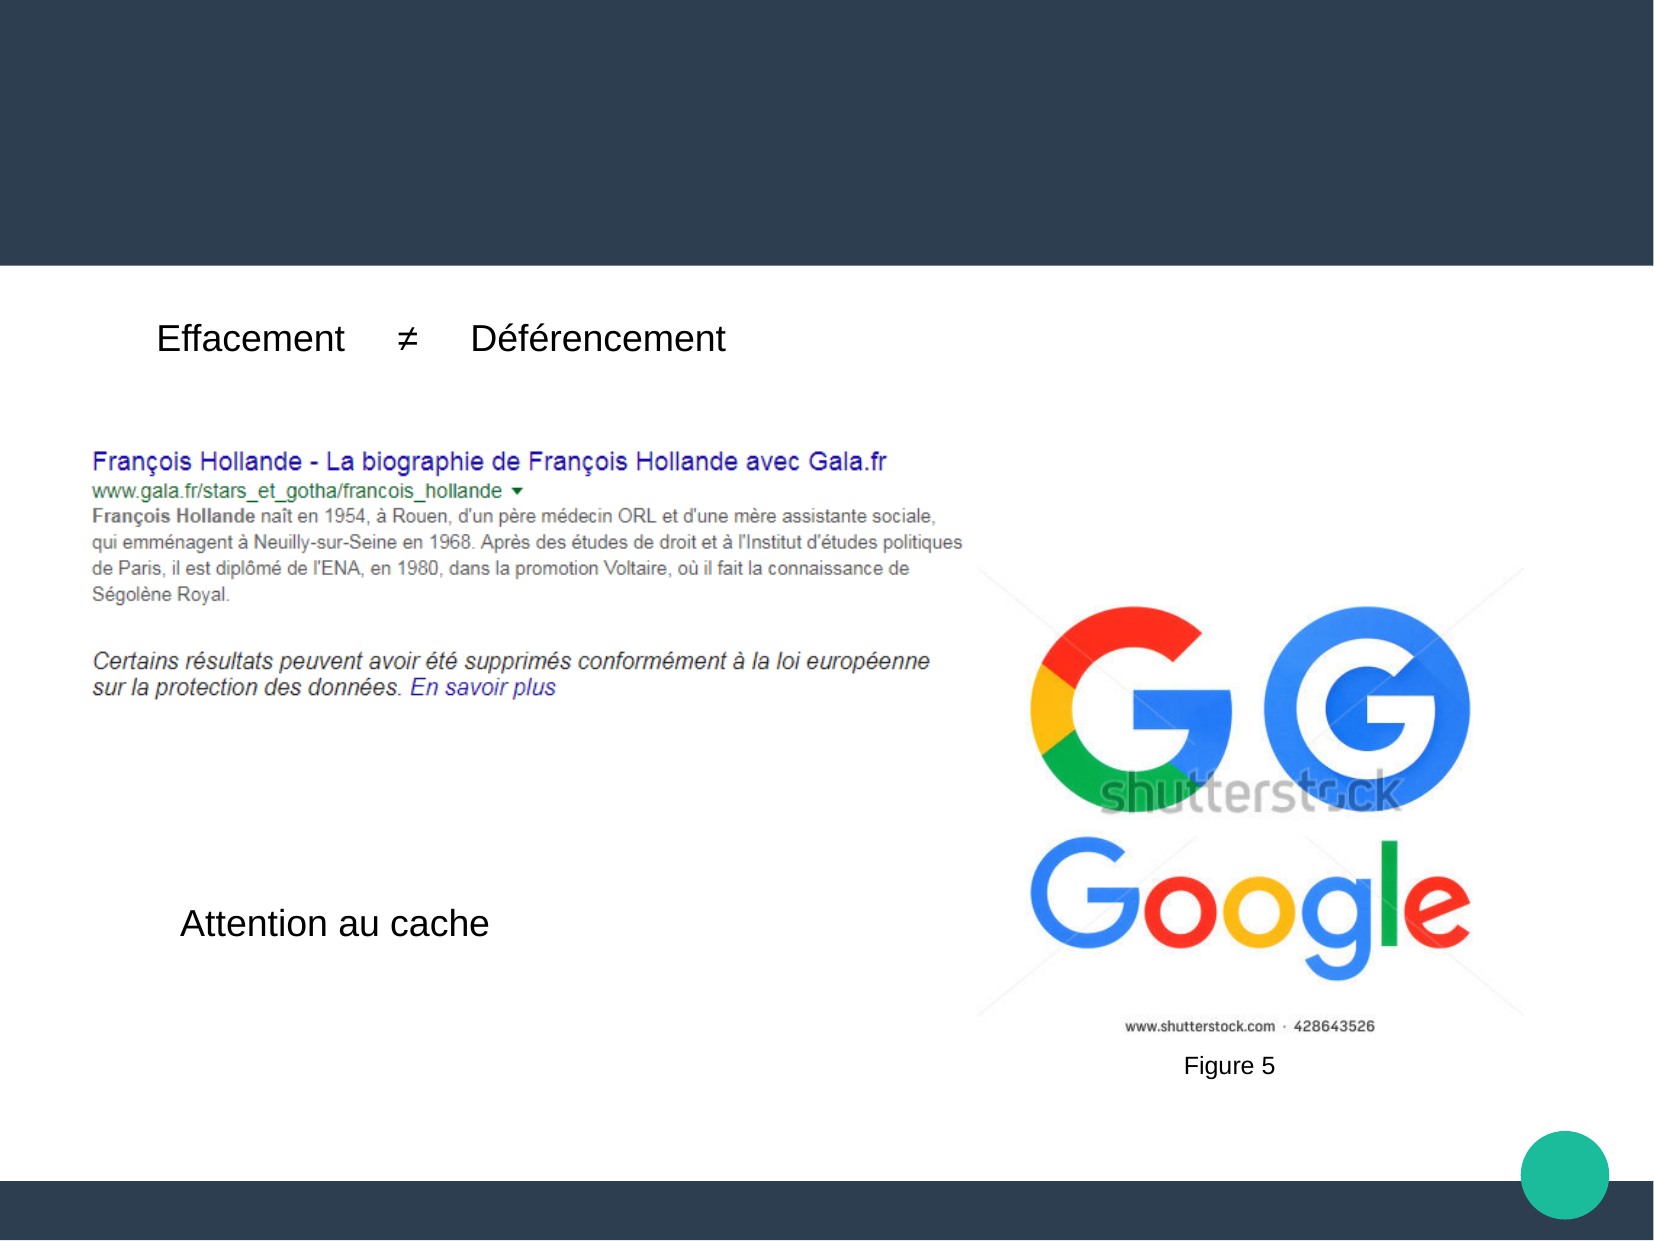

Effacement ≠ Déférencement
Attention au cache
Figure 5